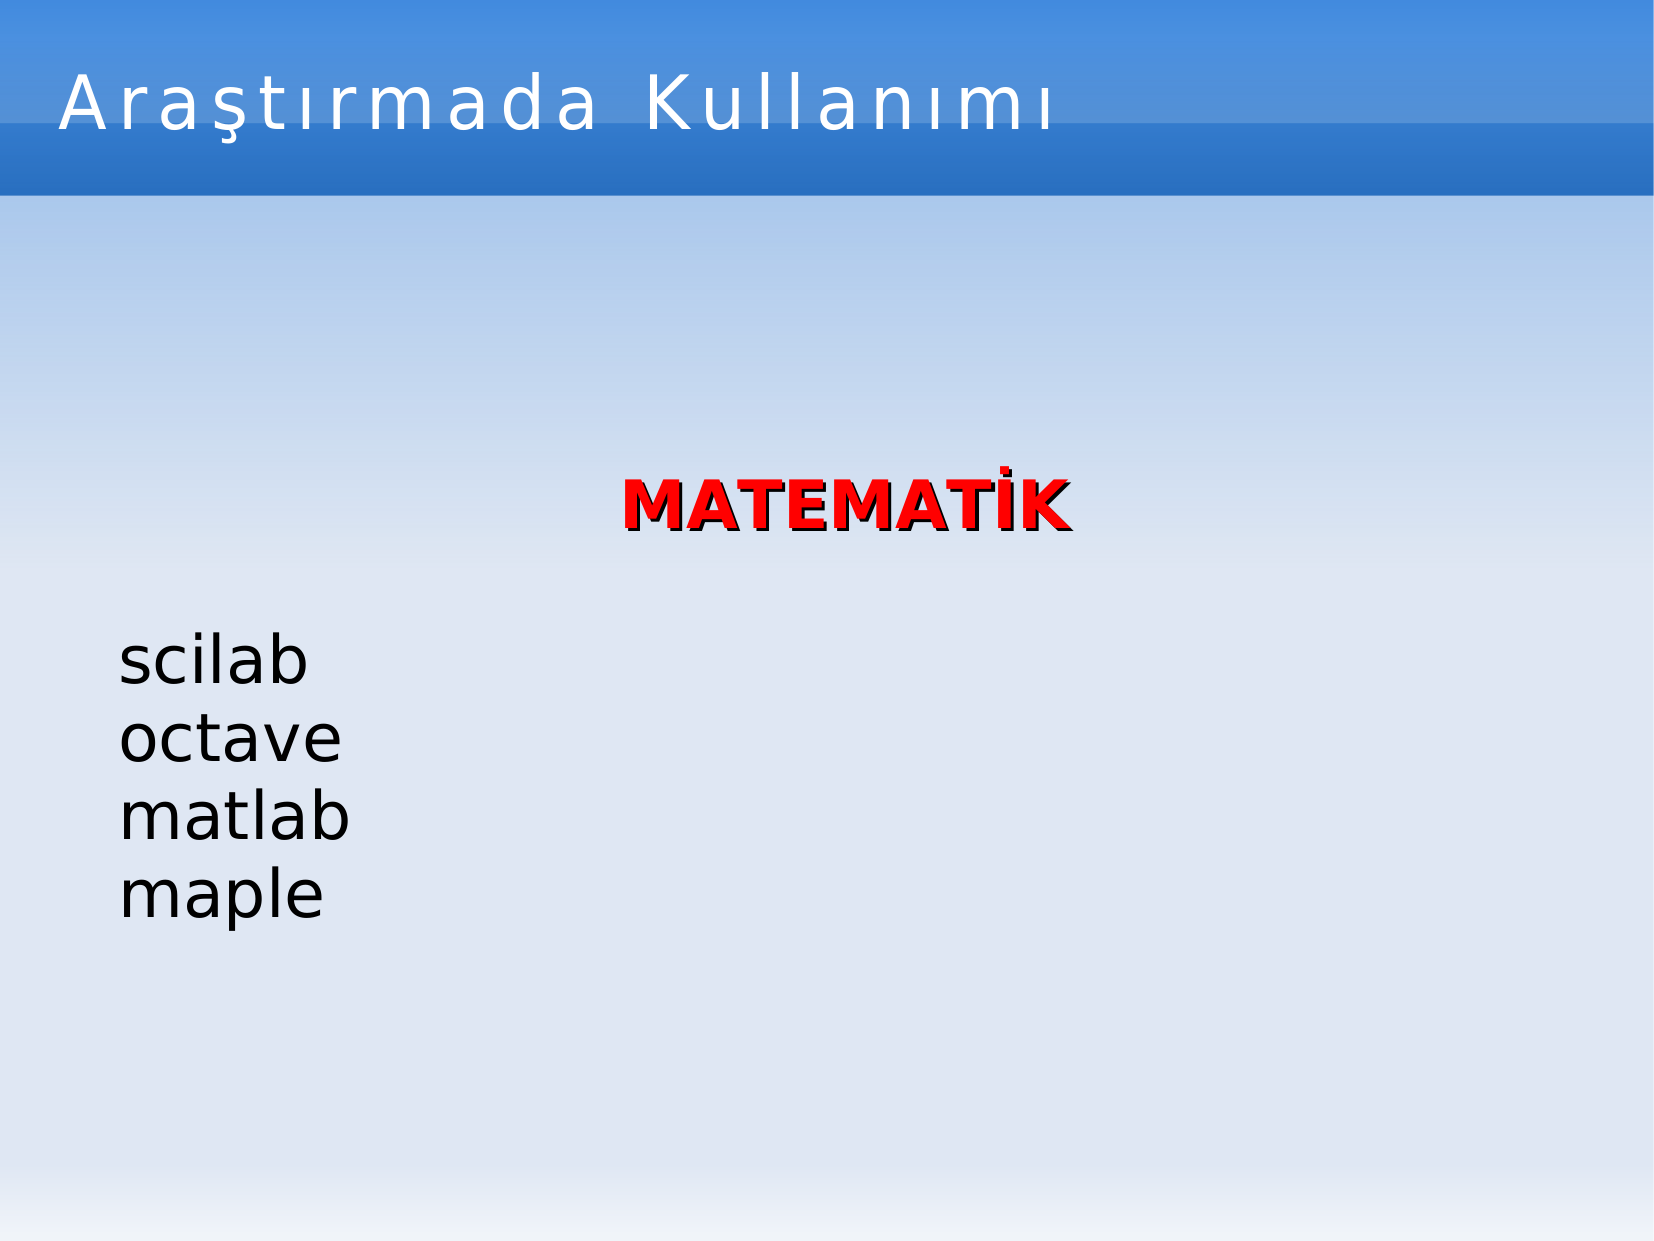

# Araştırmada Kullanımı
MATEMATİK
scilab
octave
matlab
maple